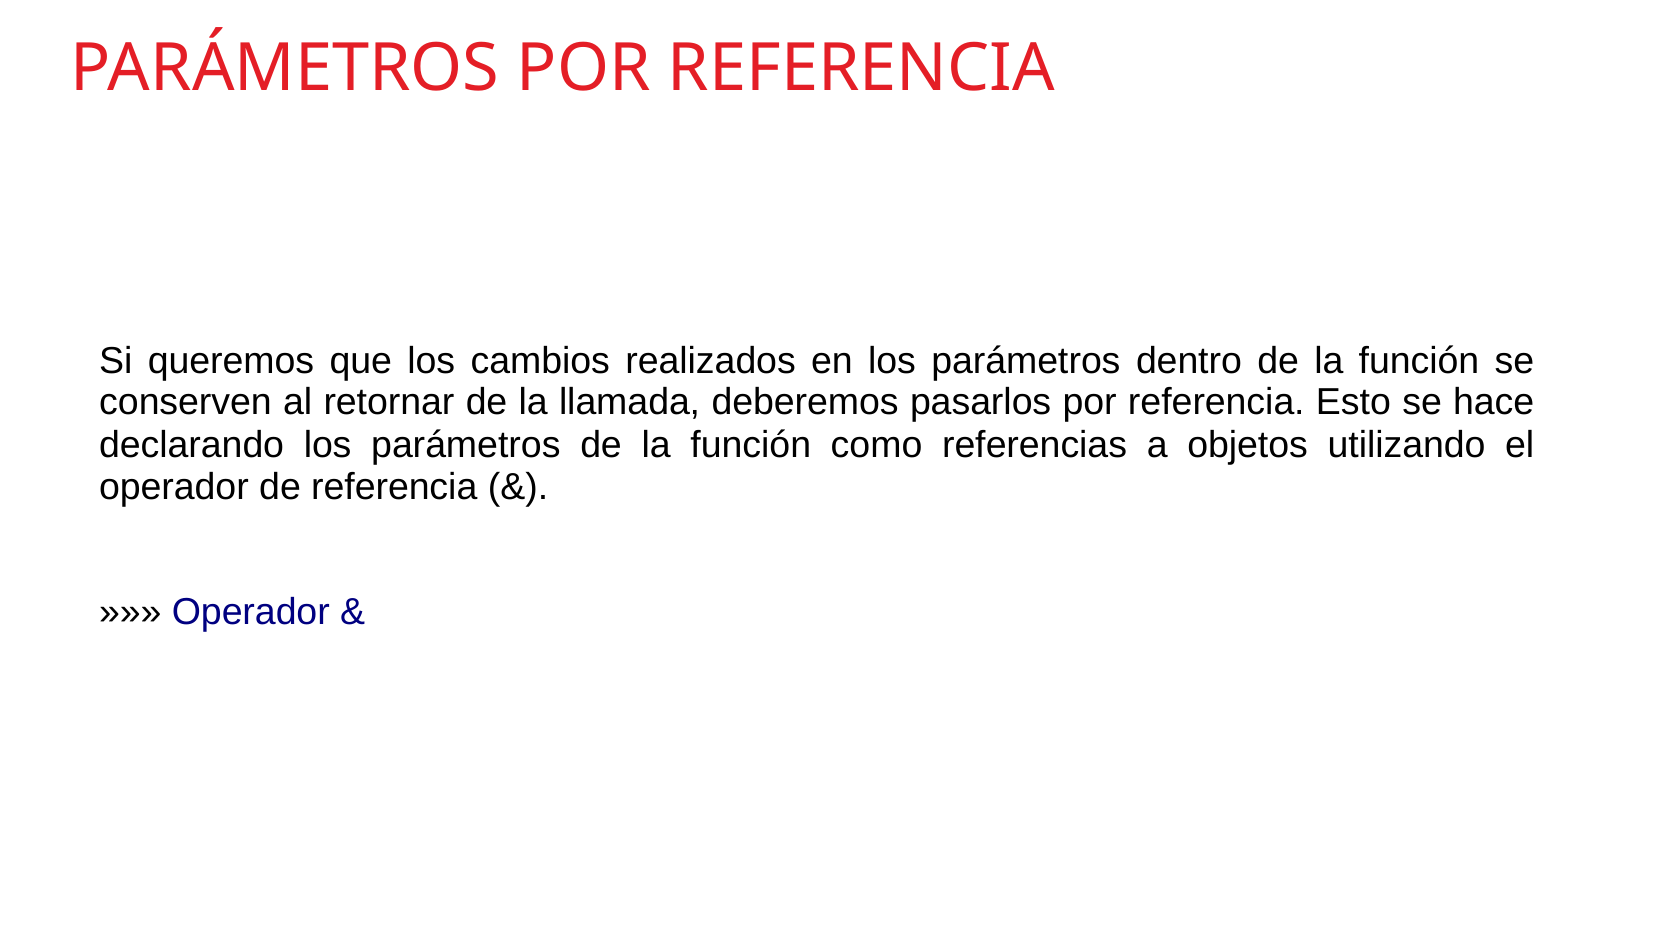

# PARÁMETROS POR REFERENCIA
Si queremos que los cambios realizados en los parámetros dentro de la función se conserven al retornar de la llamada, deberemos pasarlos por referencia. Esto se hace declarando los parámetros de la función como referencias a objetos utilizando el operador de referencia (&).
»»» Operador &